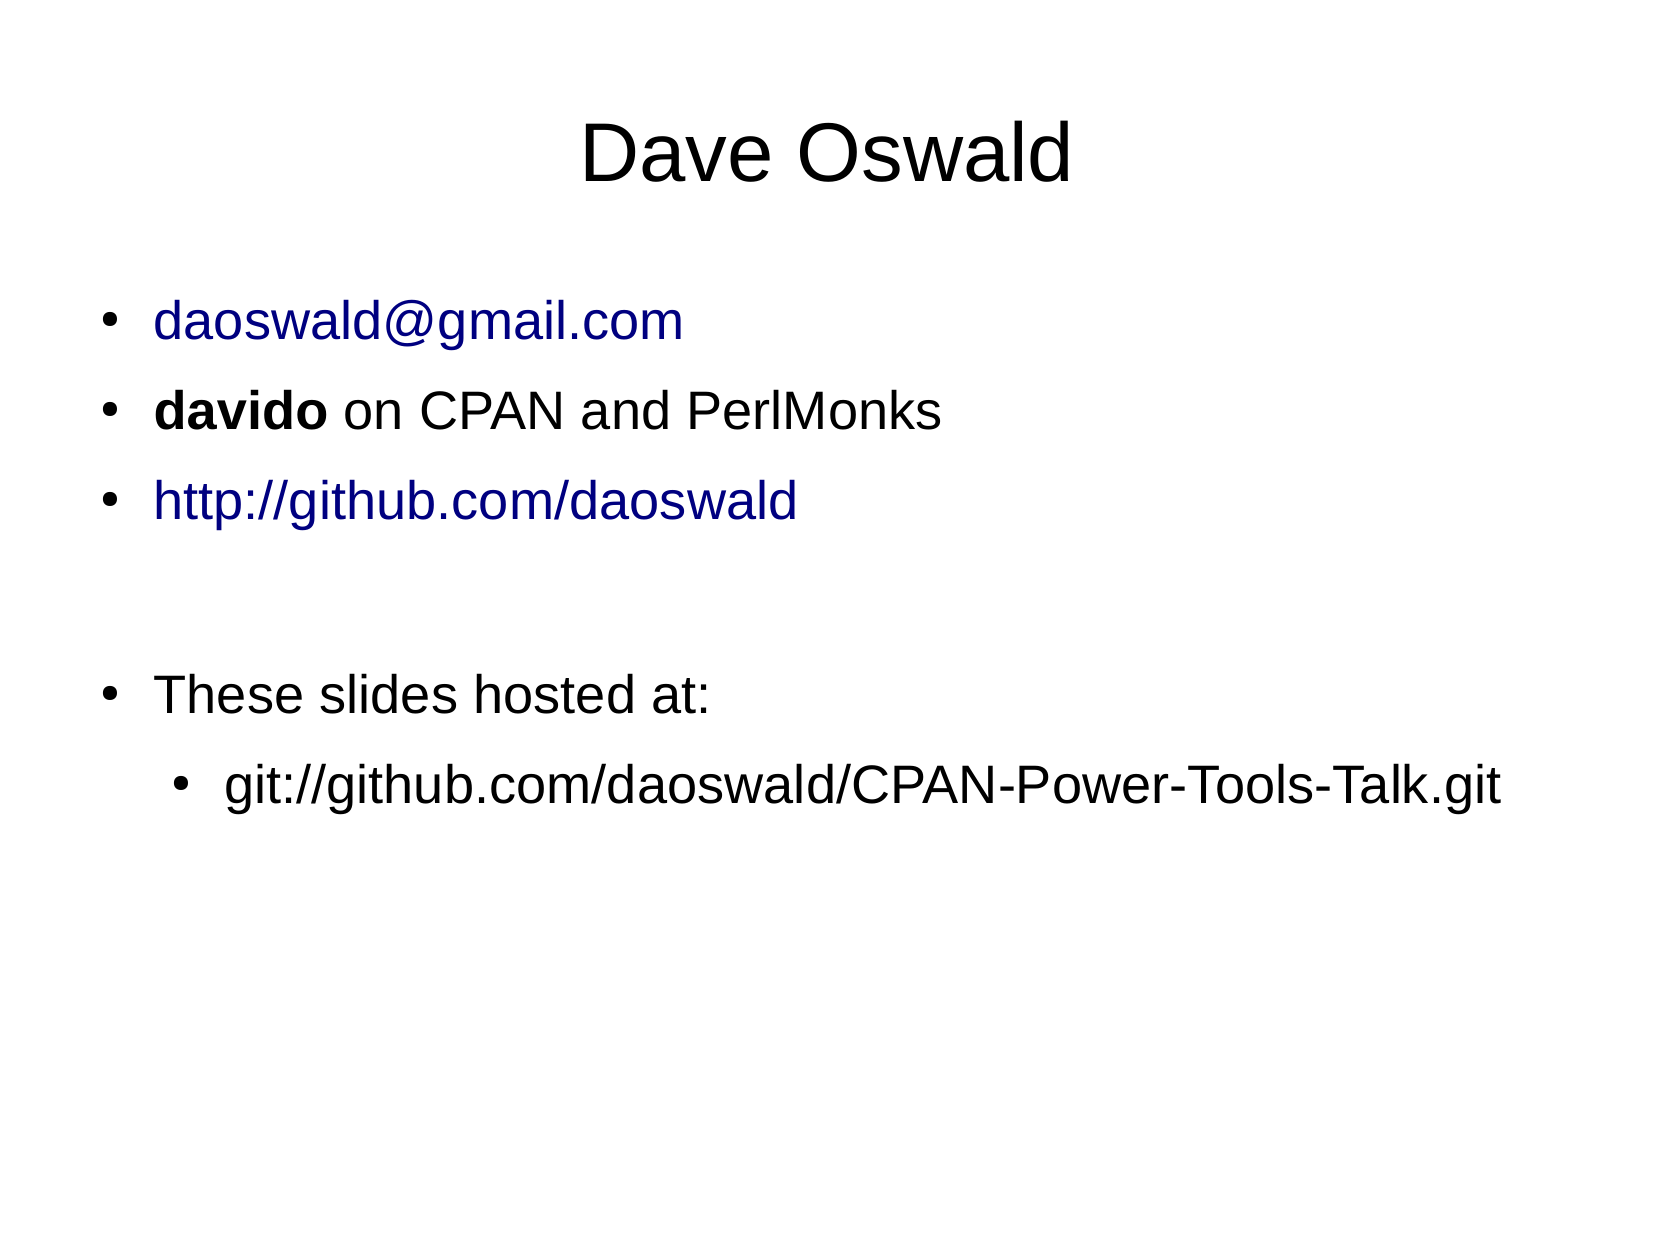

# Dave Oswald
daoswald@gmail.com
davido on CPAN and PerlMonks
http://github.com/daoswald
These slides hosted at:
git://github.com/daoswald/CPAN-Power-Tools-Talk.git